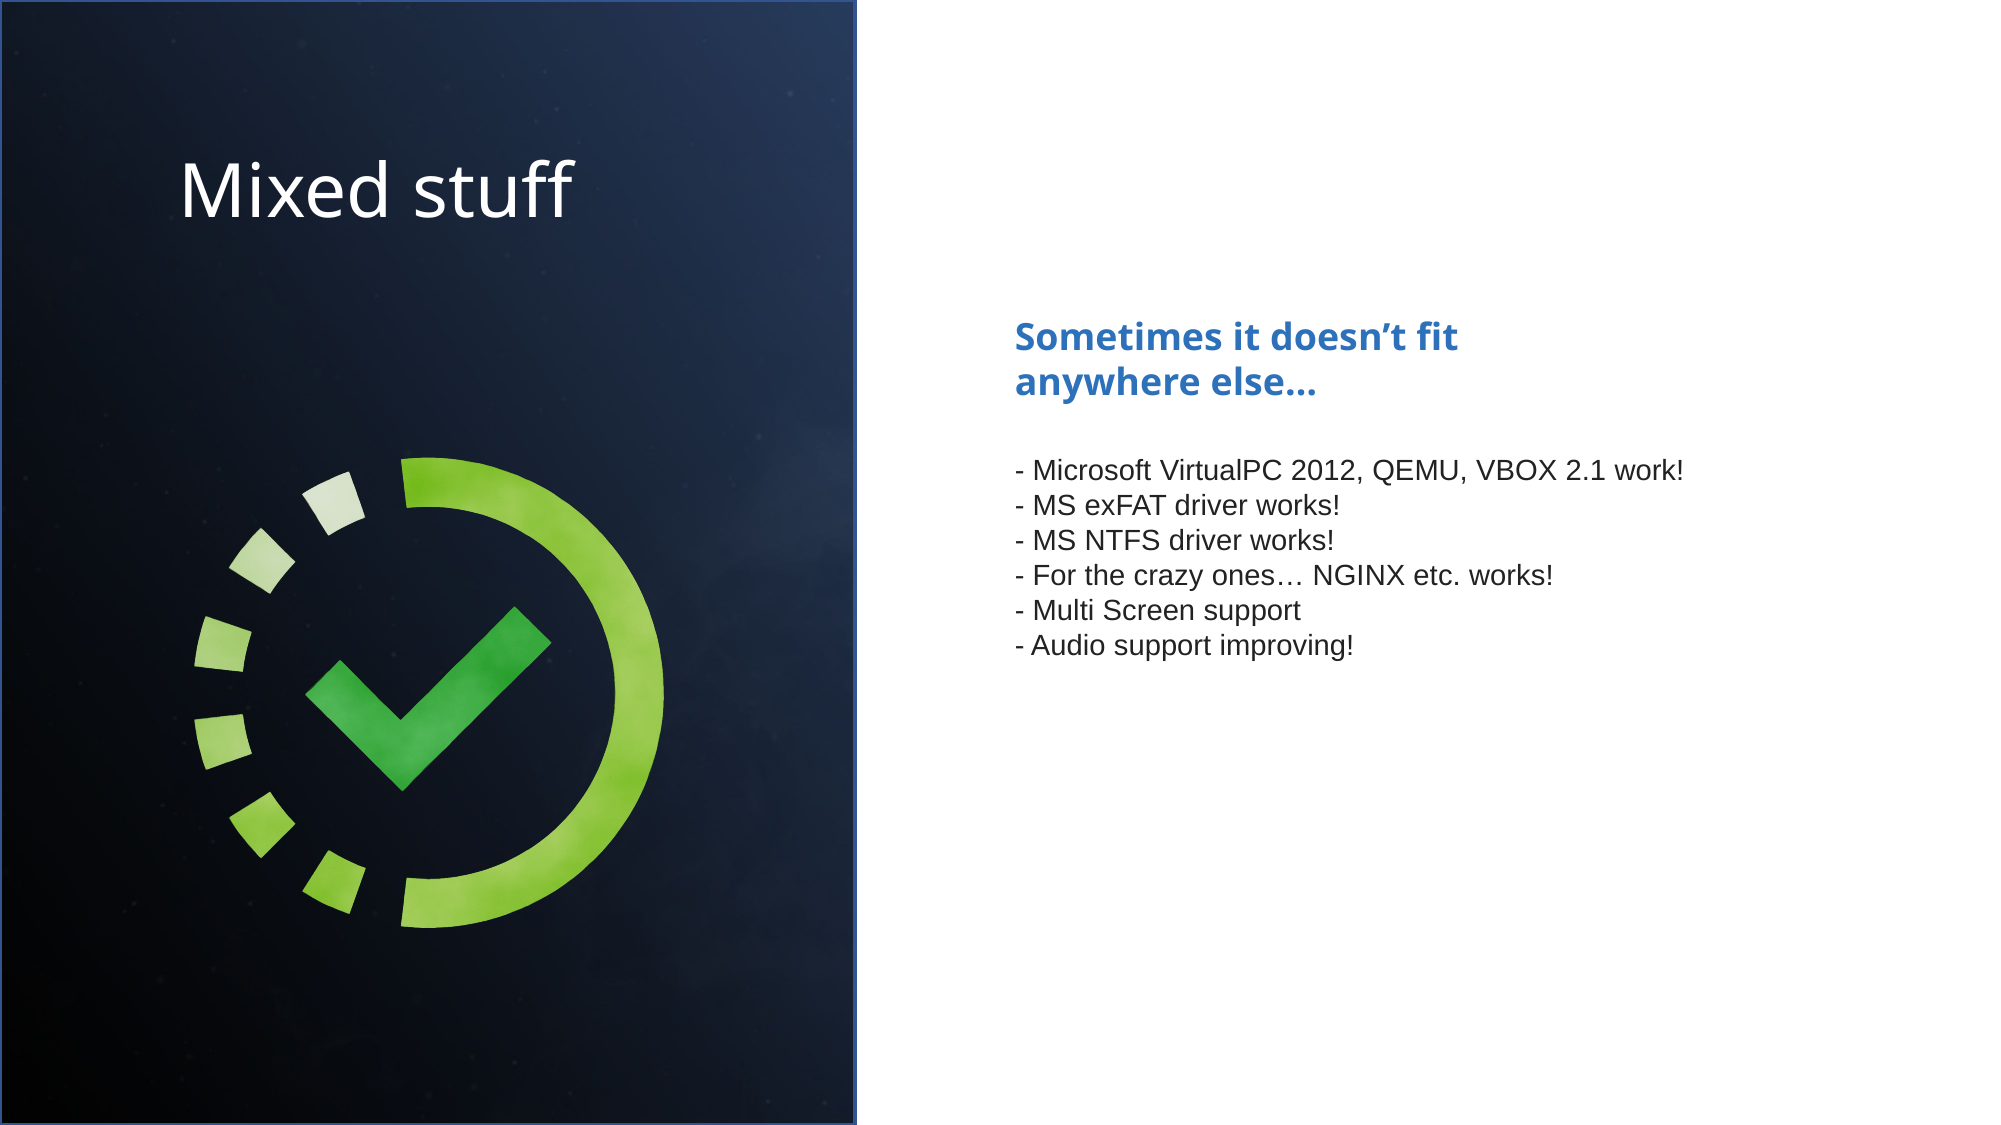

Mixed stuff
Sometimes it doesn’t fit anywhere else…
- Microsoft VirtualPC 2012, QEMU, VBOX 2.1 work!
- MS exFAT driver works!
- MS NTFS driver works!
- For the crazy ones… NGINX etc. works!
- Multi Screen support
- Audio support improving!